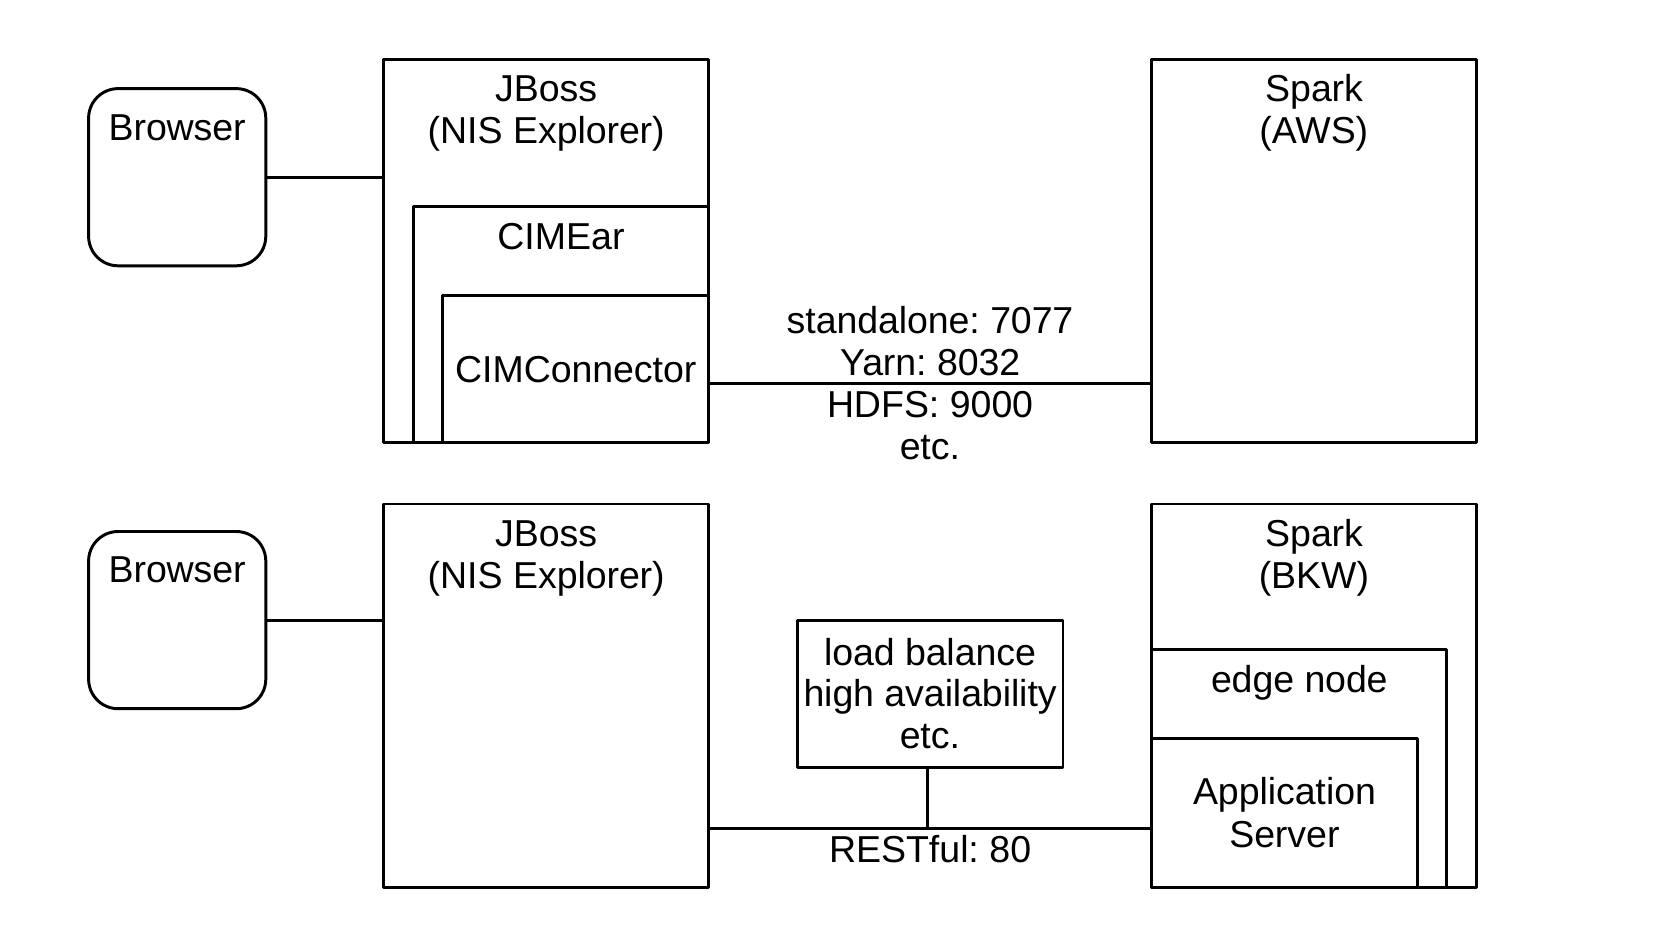

JBoss
(NIS Explorer)
Spark
(AWS)
Browser
CIMEar
CIMConnector
standalone: 7077
Yarn: 8032
HDFS: 9000
etc.
JBoss
(NIS Explorer)
Spark
(BKW)
Browser
load balance
high availability
etc.
edge node
Application
Server
RESTful: 80